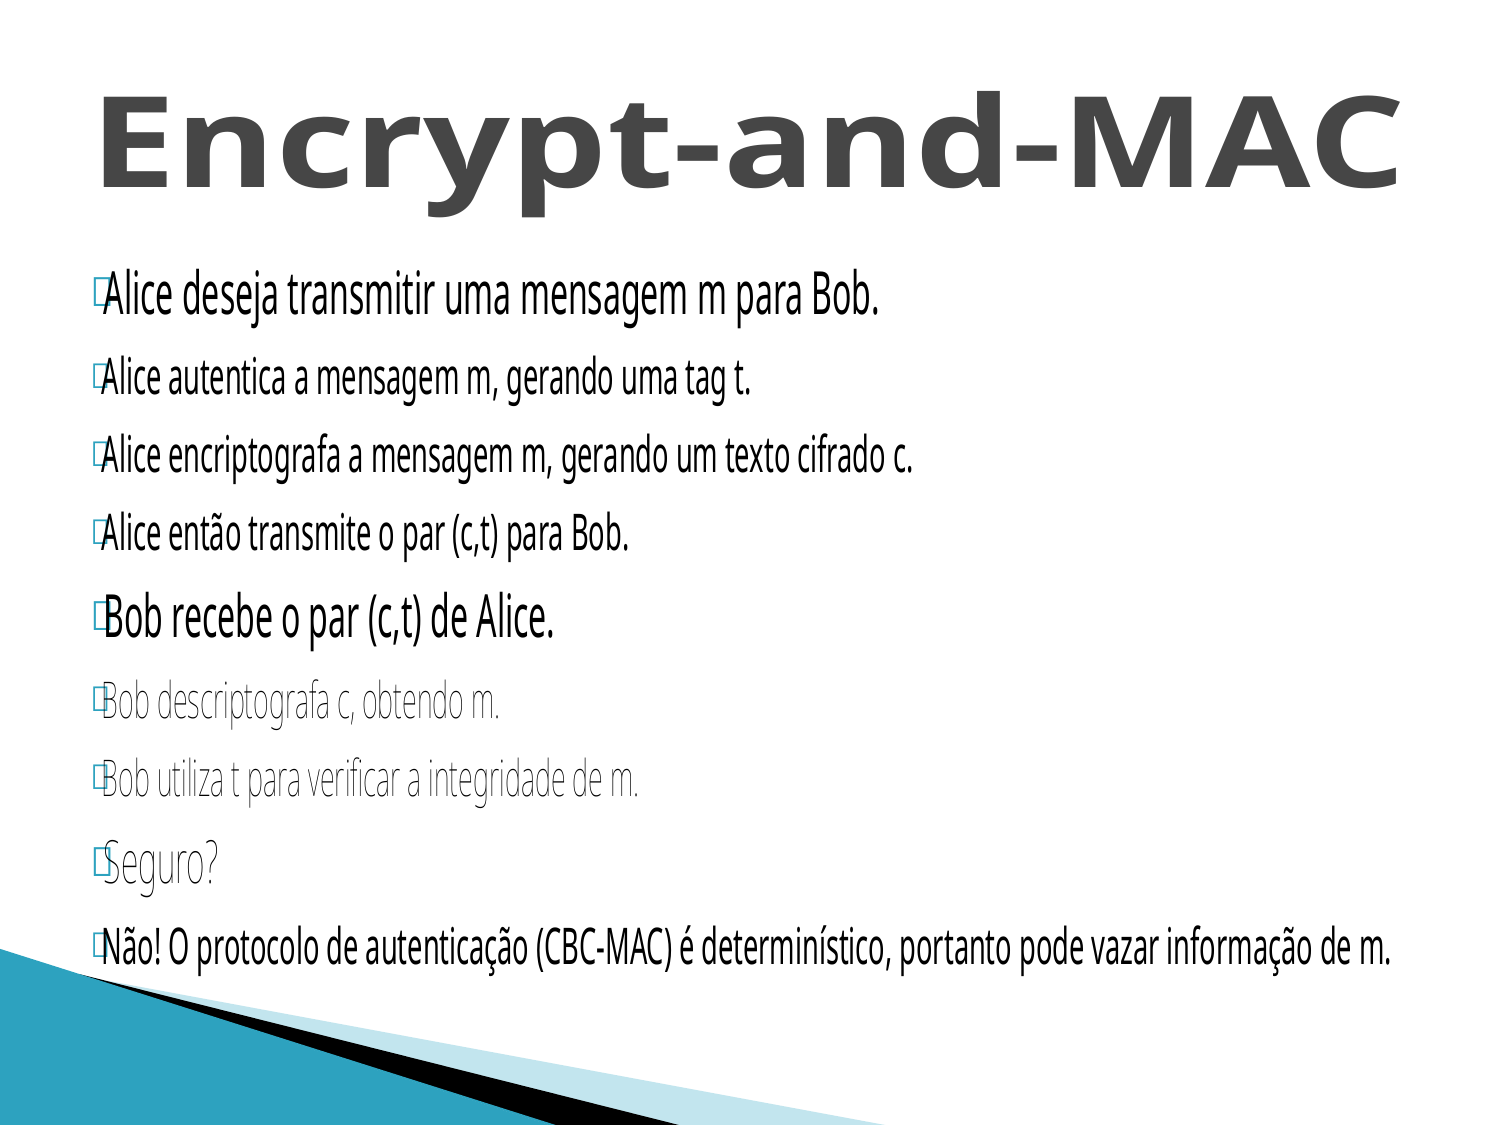

Encrypt-and-MAC
Alice deseja transmitir uma mensagem m para Bob.
Alice autentica a mensagem m, gerando uma tag t.
Alice encriptografa a mensagem m, gerando um texto cifrado c.
Alice então transmite o par (c,t) para Bob.
Bob recebe o par (c,t) de Alice.
Bob descriptografa c, obtendo m.
Bob utiliza t para verificar a integridade de m.
Seguro?
Não! O protocolo de autenticação (CBC-MAC) é determinístico, portanto pode vazar informação de m.